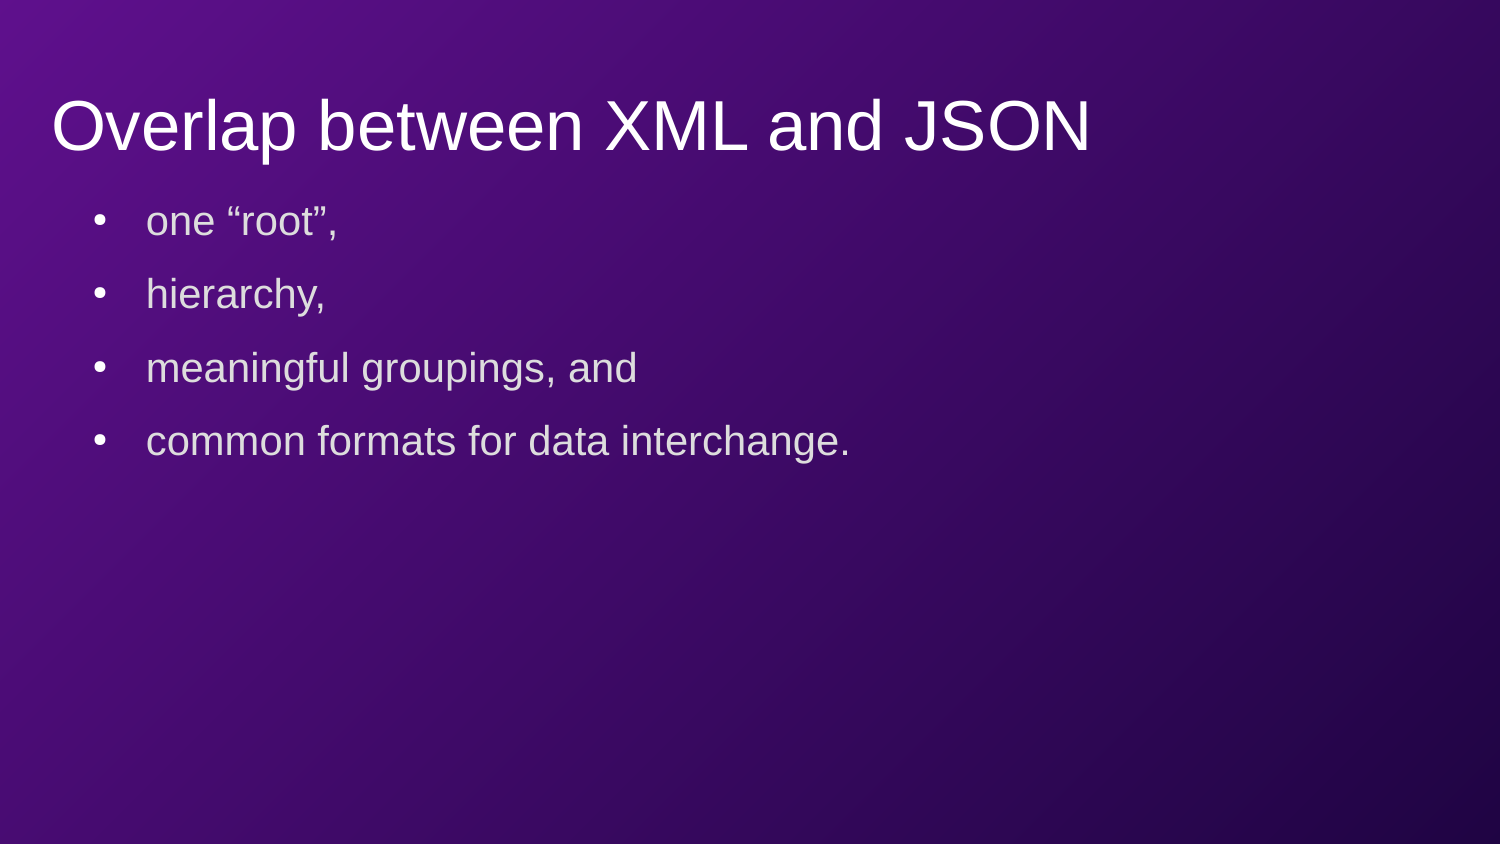

# Overlap between XML and JSON
one “root”,
hierarchy,
meaningful groupings, and
common formats for data interchange.